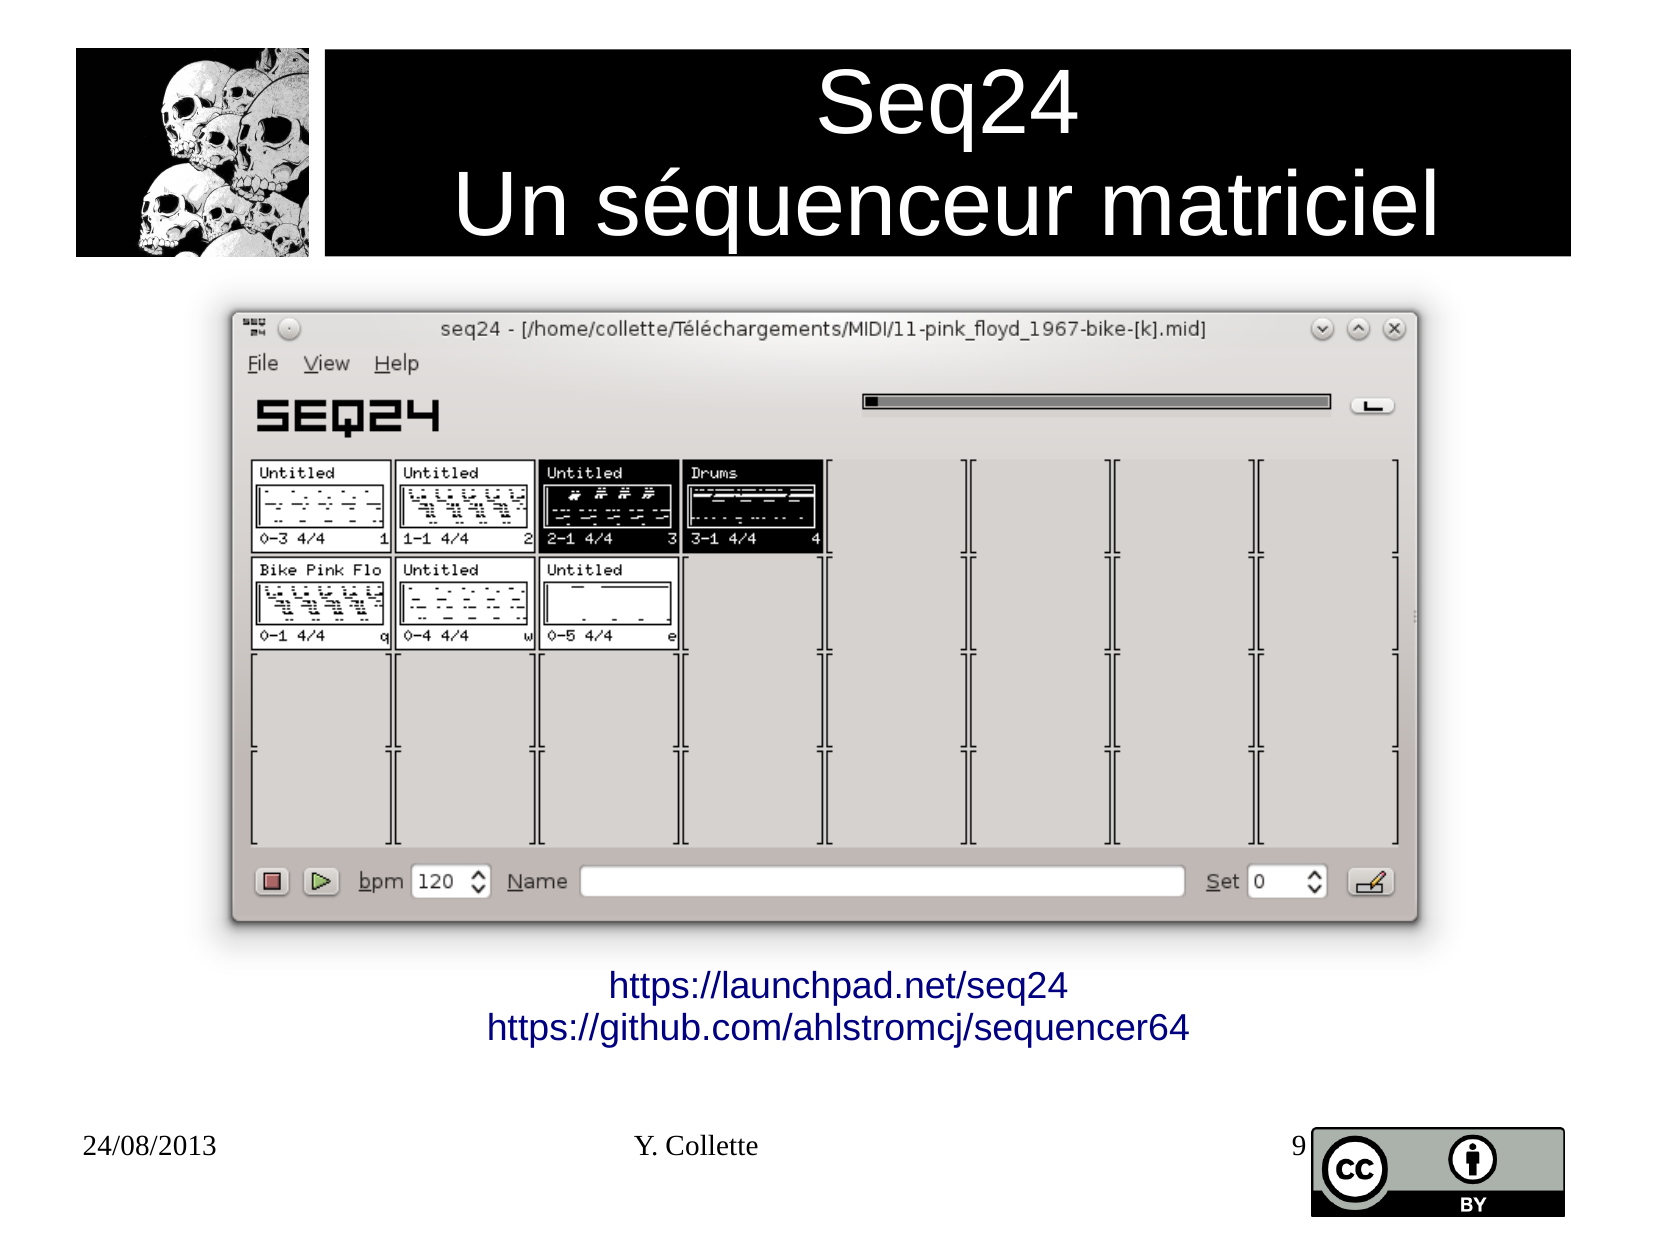

# Seq24 Un séquenceur matriciel
https://launchpad.net/seq24
https://github.com/ahlstromcj/sequencer64
Y. Collette
9